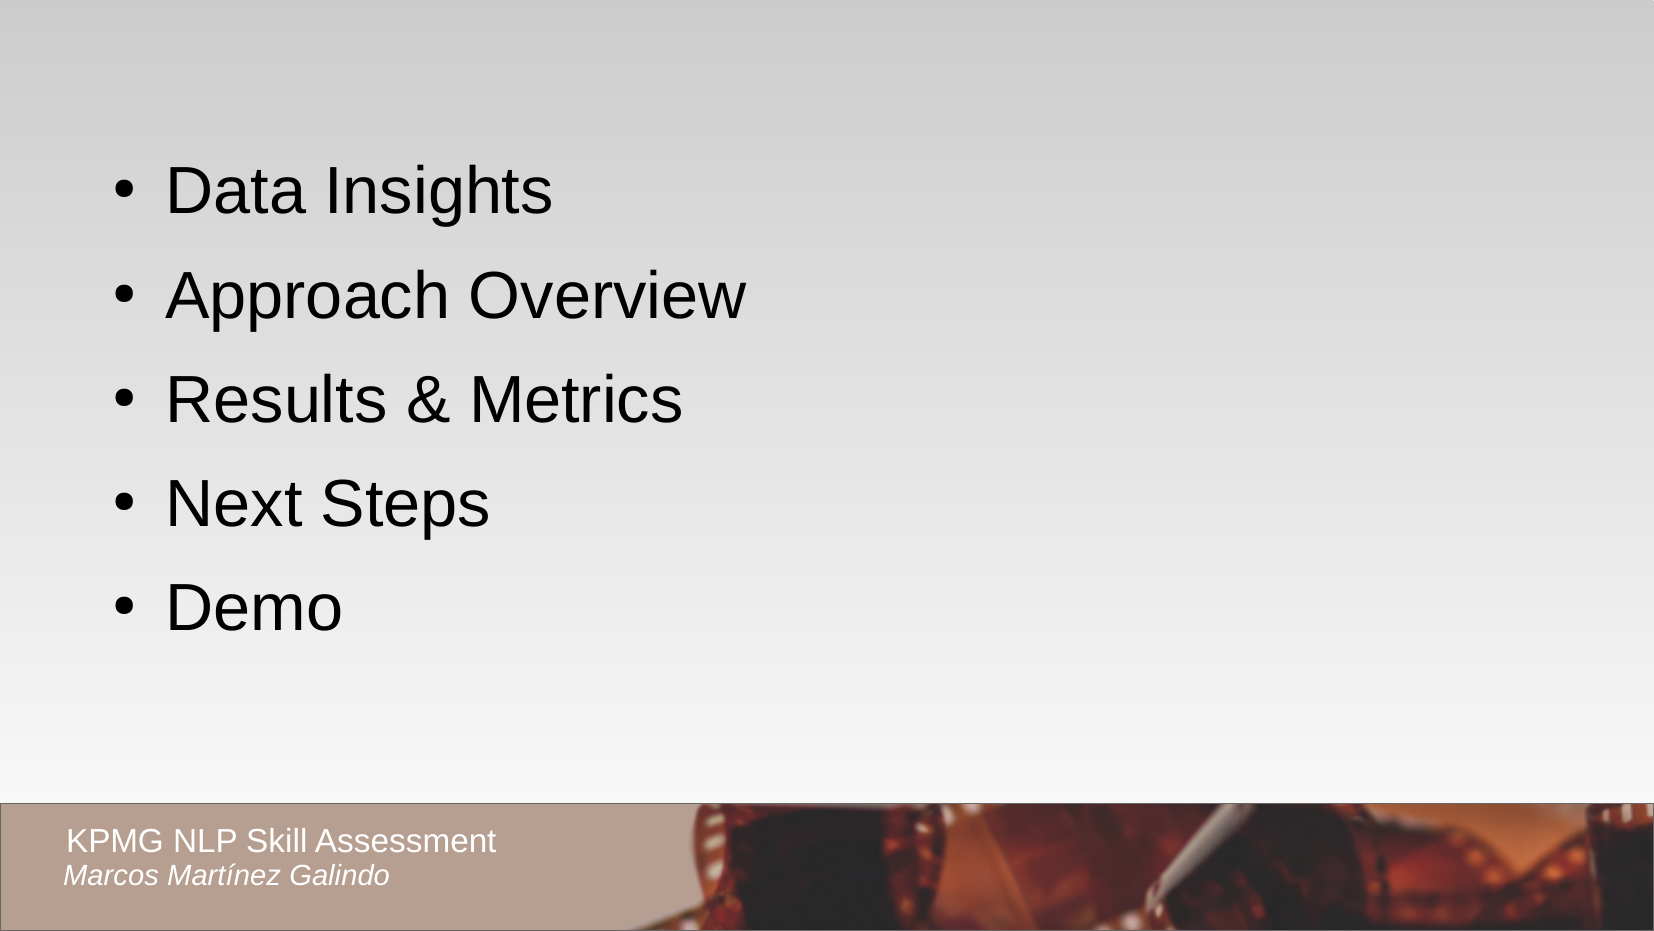

# Data Insights
Approach Overview
Results & Metrics
Next Steps
Demo
 KPMG NLP Skill Assessment
 Marcos Martínez Galindo